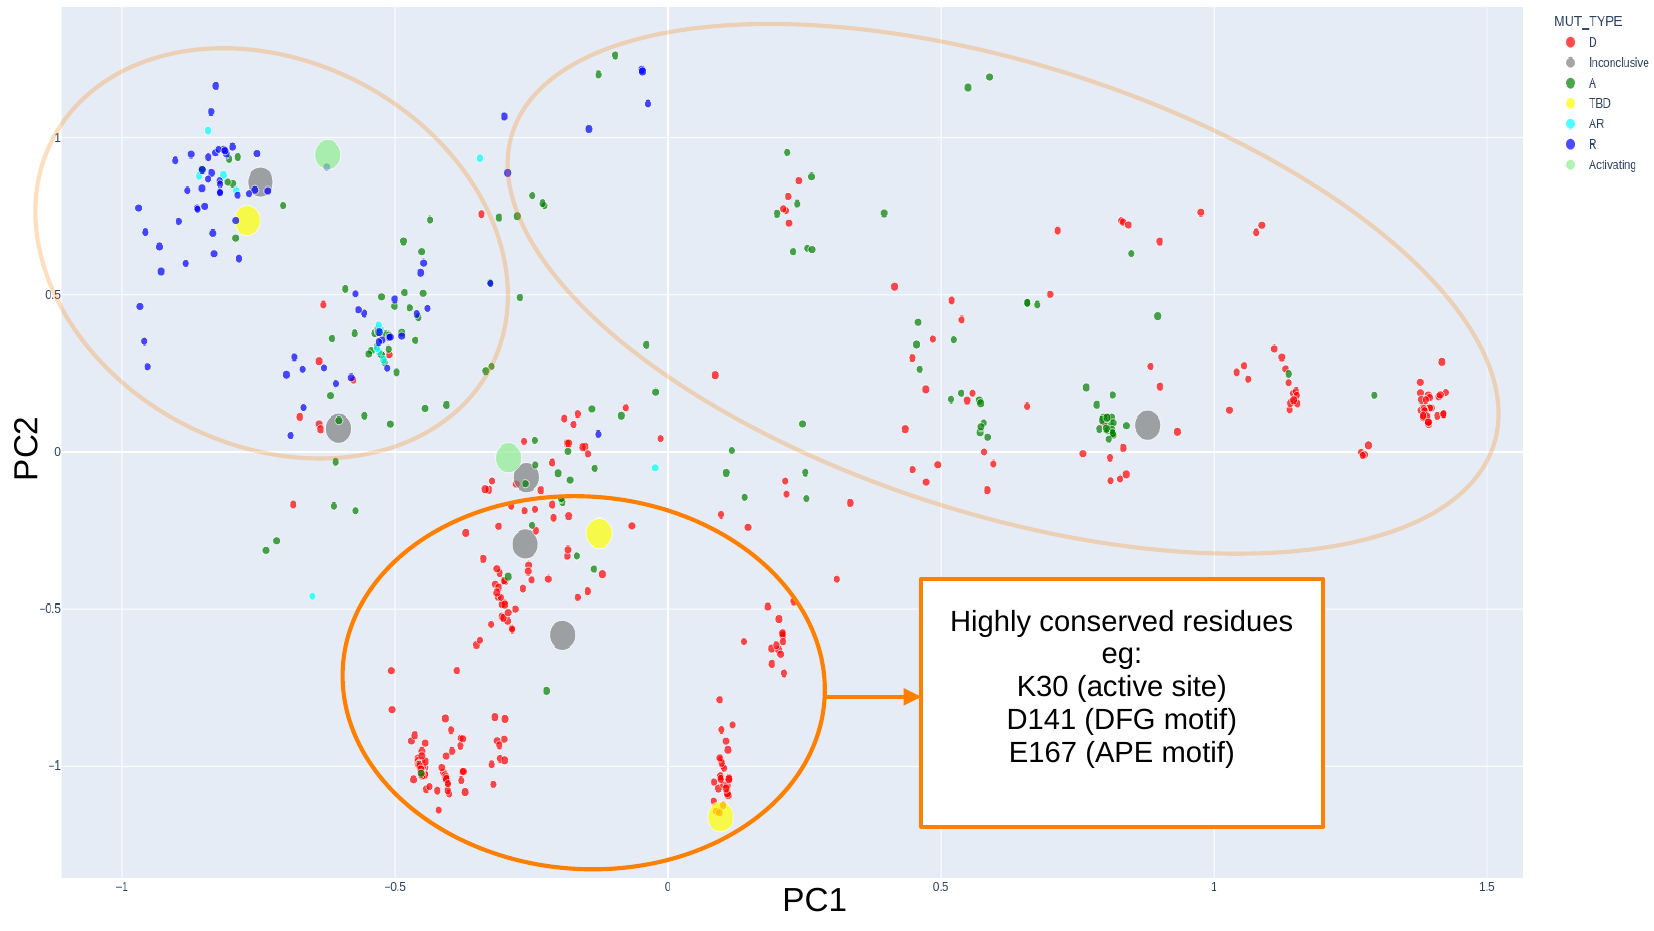

# PCA
PC2
Highly conserved residues
eg:
K30 (active site)
D141 (DFG motif)
E167 (APE motif)
PC1